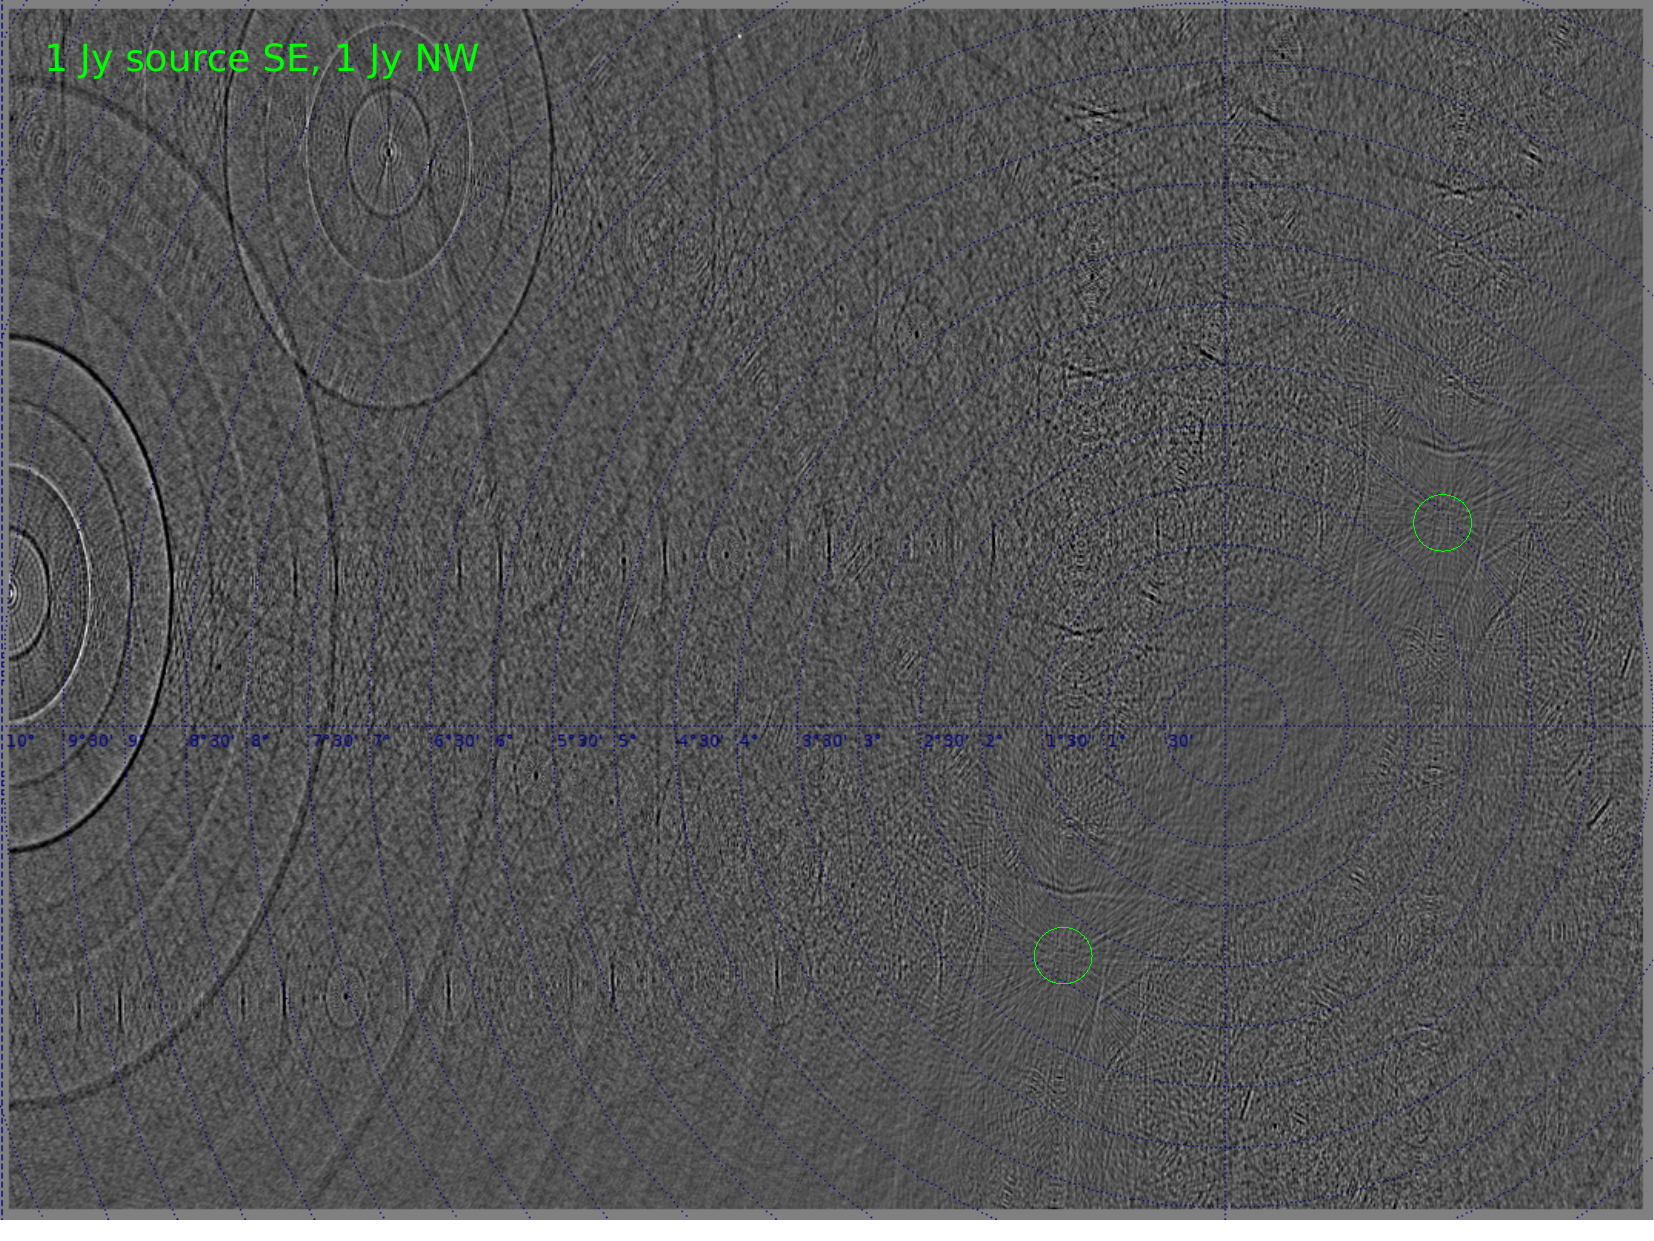

1 Jy source SE, 1 Jy NW
CALIM2010: Ghostbusters